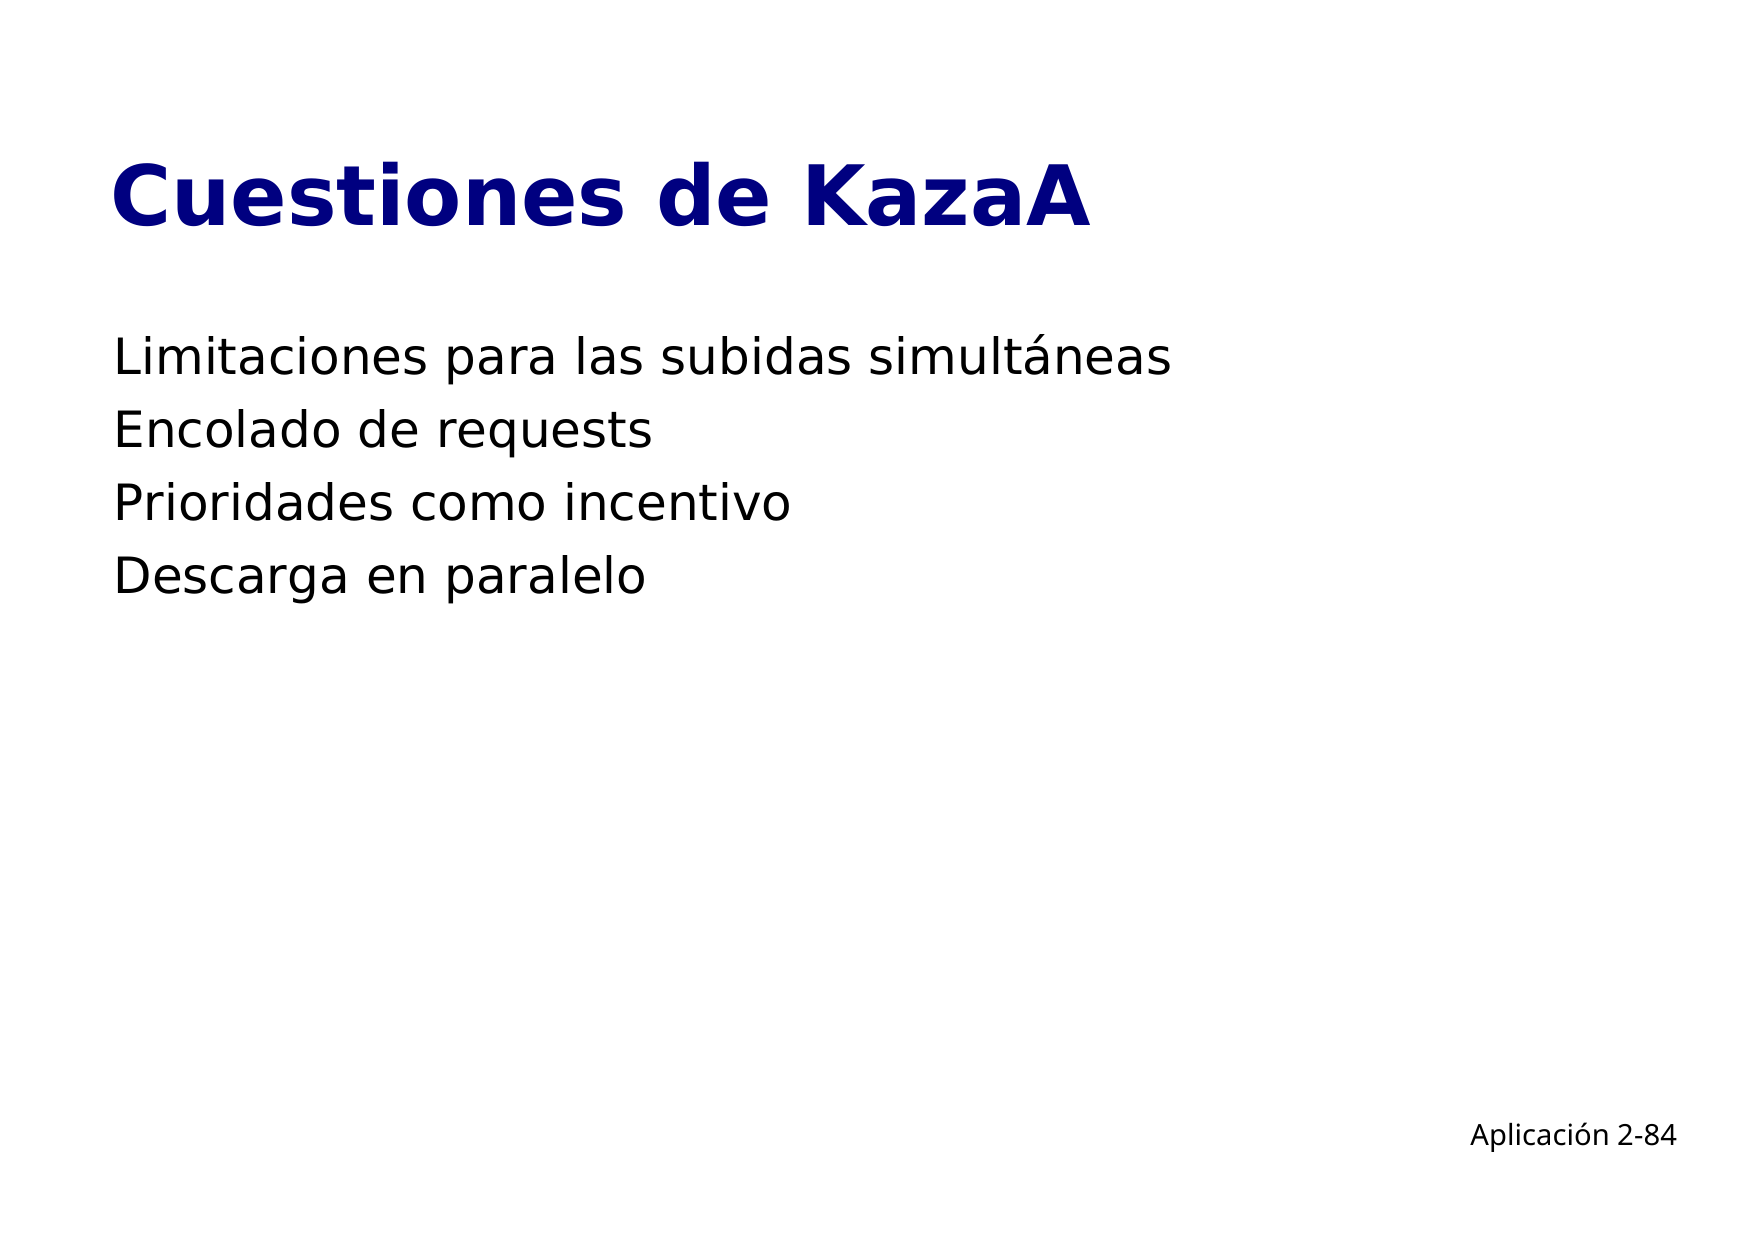

# Cuestiones de KazaA
Limitaciones para las subidas simultáneas
Encolado de requests
Prioridades como incentivo
Descarga en paralelo